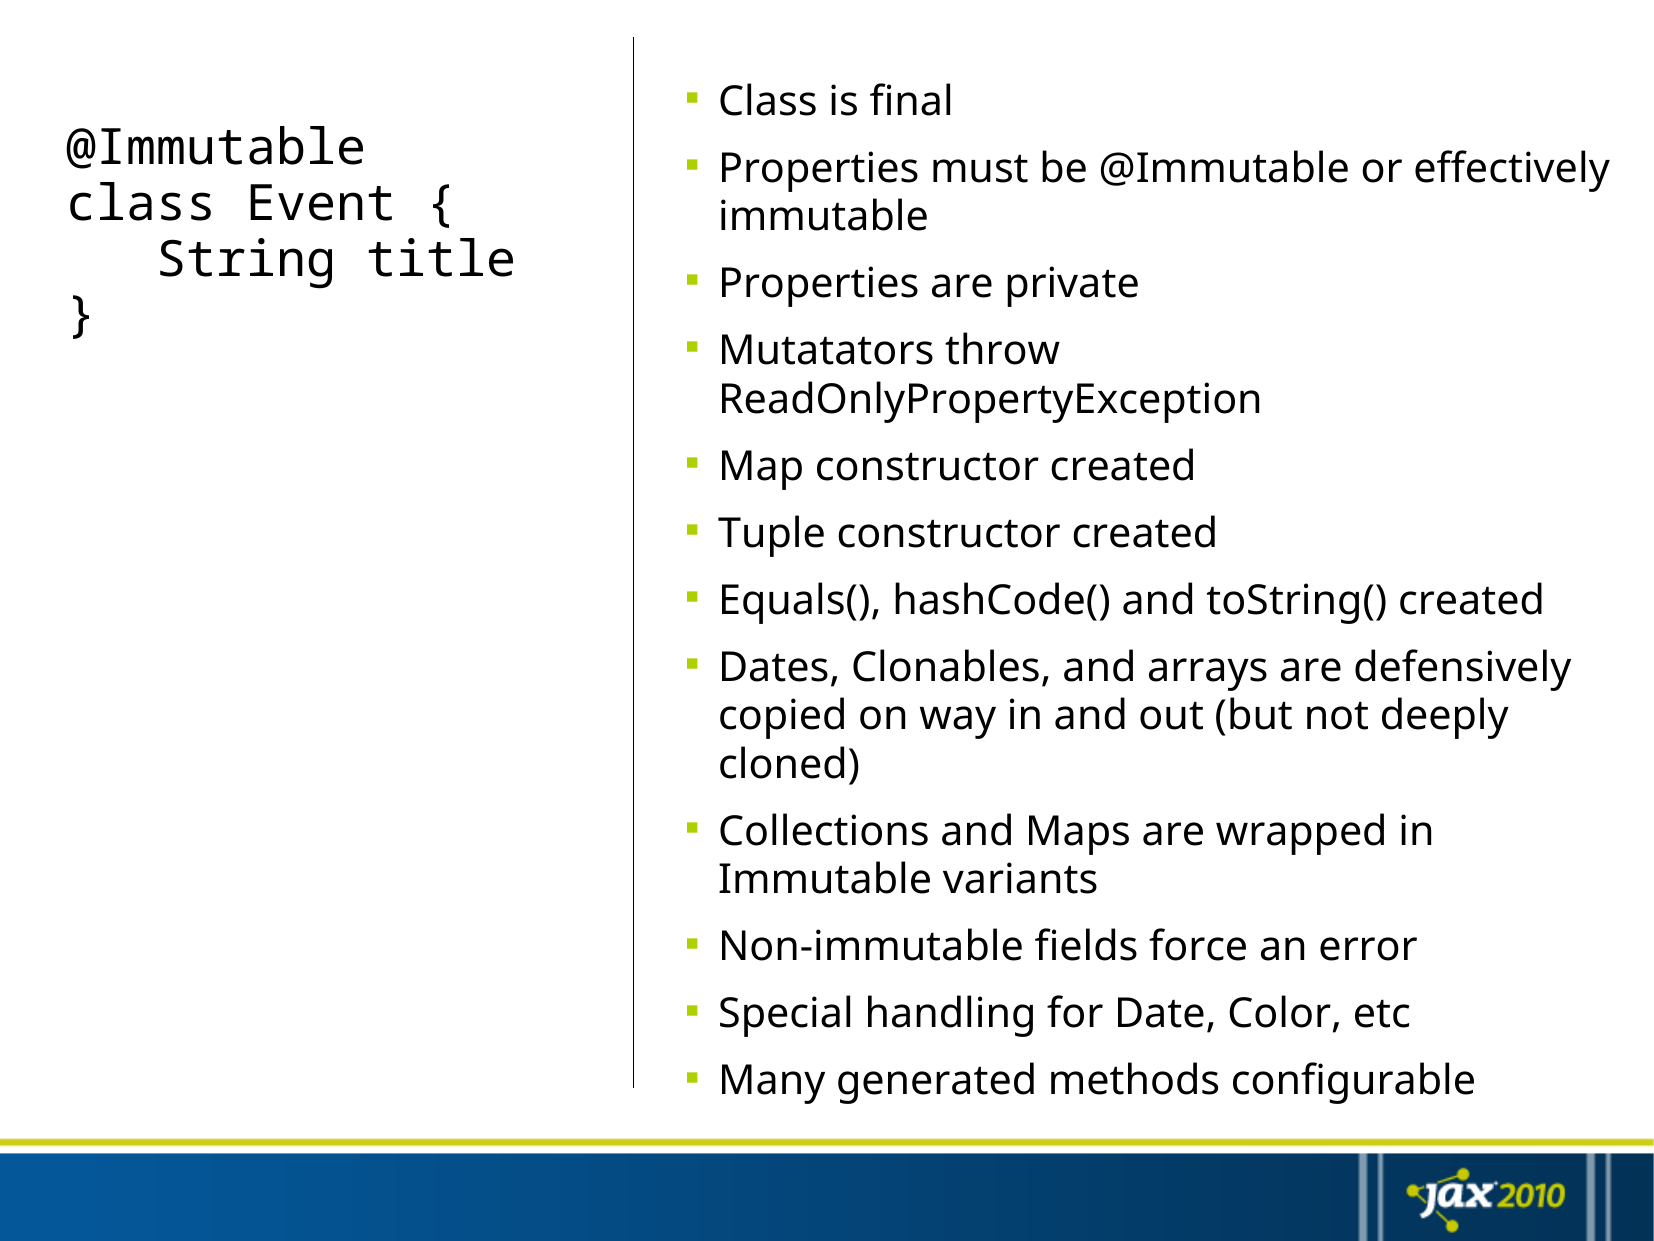

# Class is final
Properties must be @Immutable or effectively immutable
Properties are private
Mutatators throw ReadOnlyPropertyException
Map constructor created
Tuple constructor created
Equals(), hashCode() and toString() created
Dates, Clonables, and arrays are defensively copied on way in and out (but not deeply cloned)
Collections and Maps are wrapped in Immutable variants
Non-immutable fields force an error
Special handling for Date, Color, etc
Many generated methods configurable
@Immutable
class Event {
 String title
}